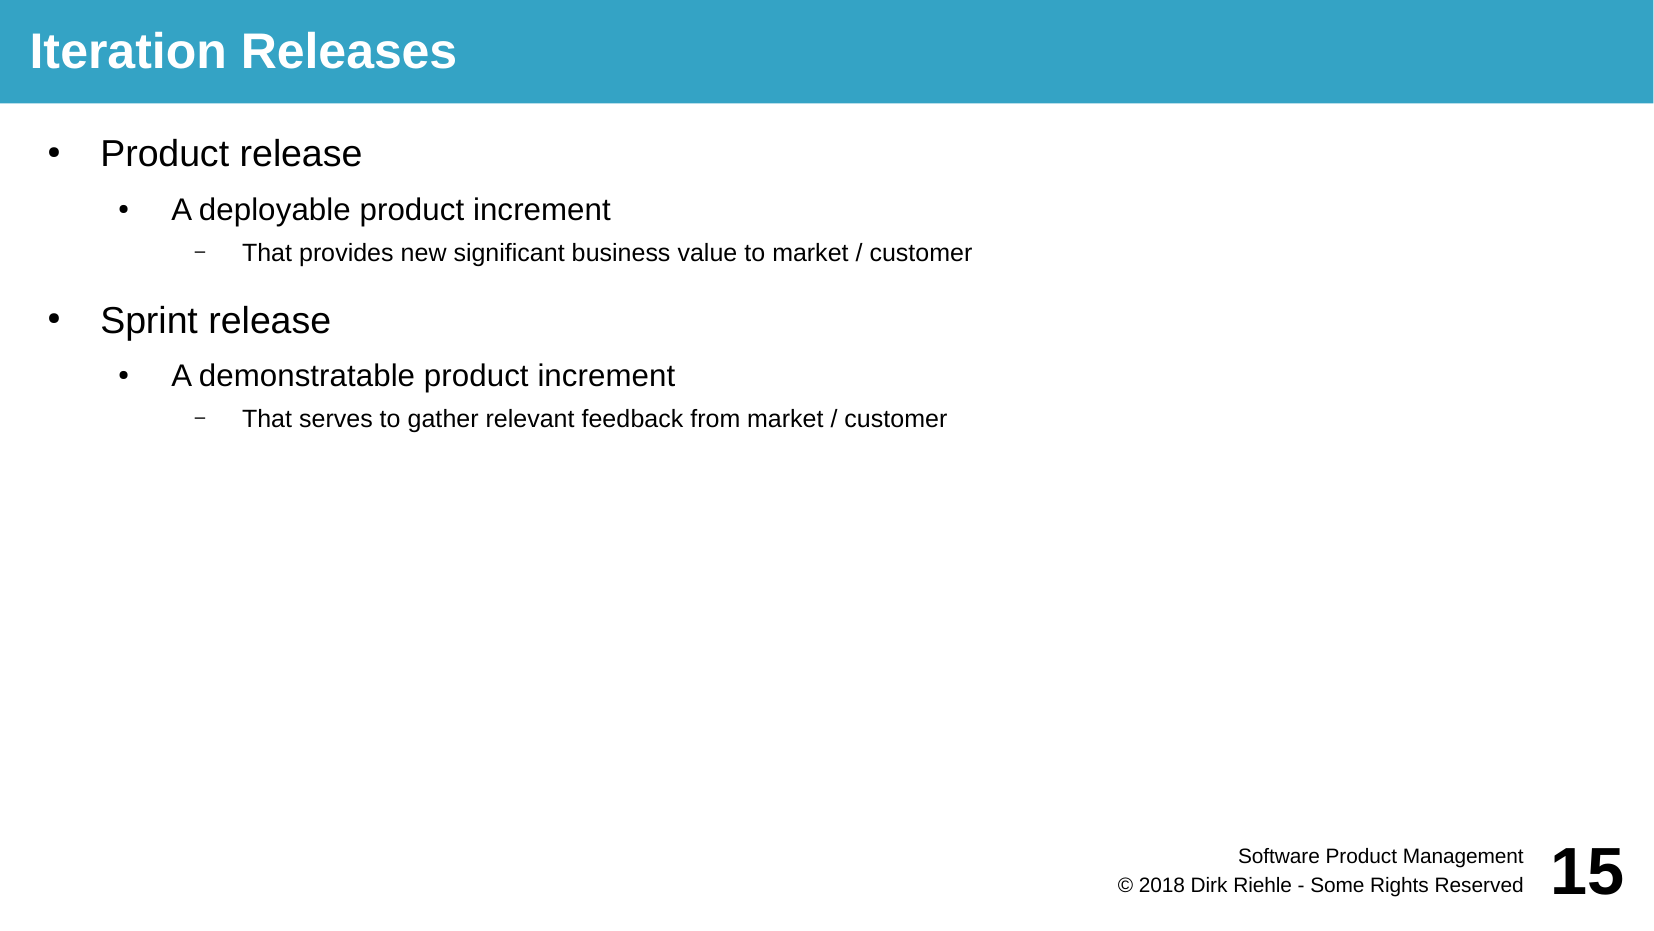

# Iteration Releases
Product release
A deployable product increment
That provides new significant business value to market / customer
Sprint release
A demonstratable product increment
That serves to gather relevant feedback from market / customer
Software Product Management
15
© 2018 Dirk Riehle - Some Rights Reserved